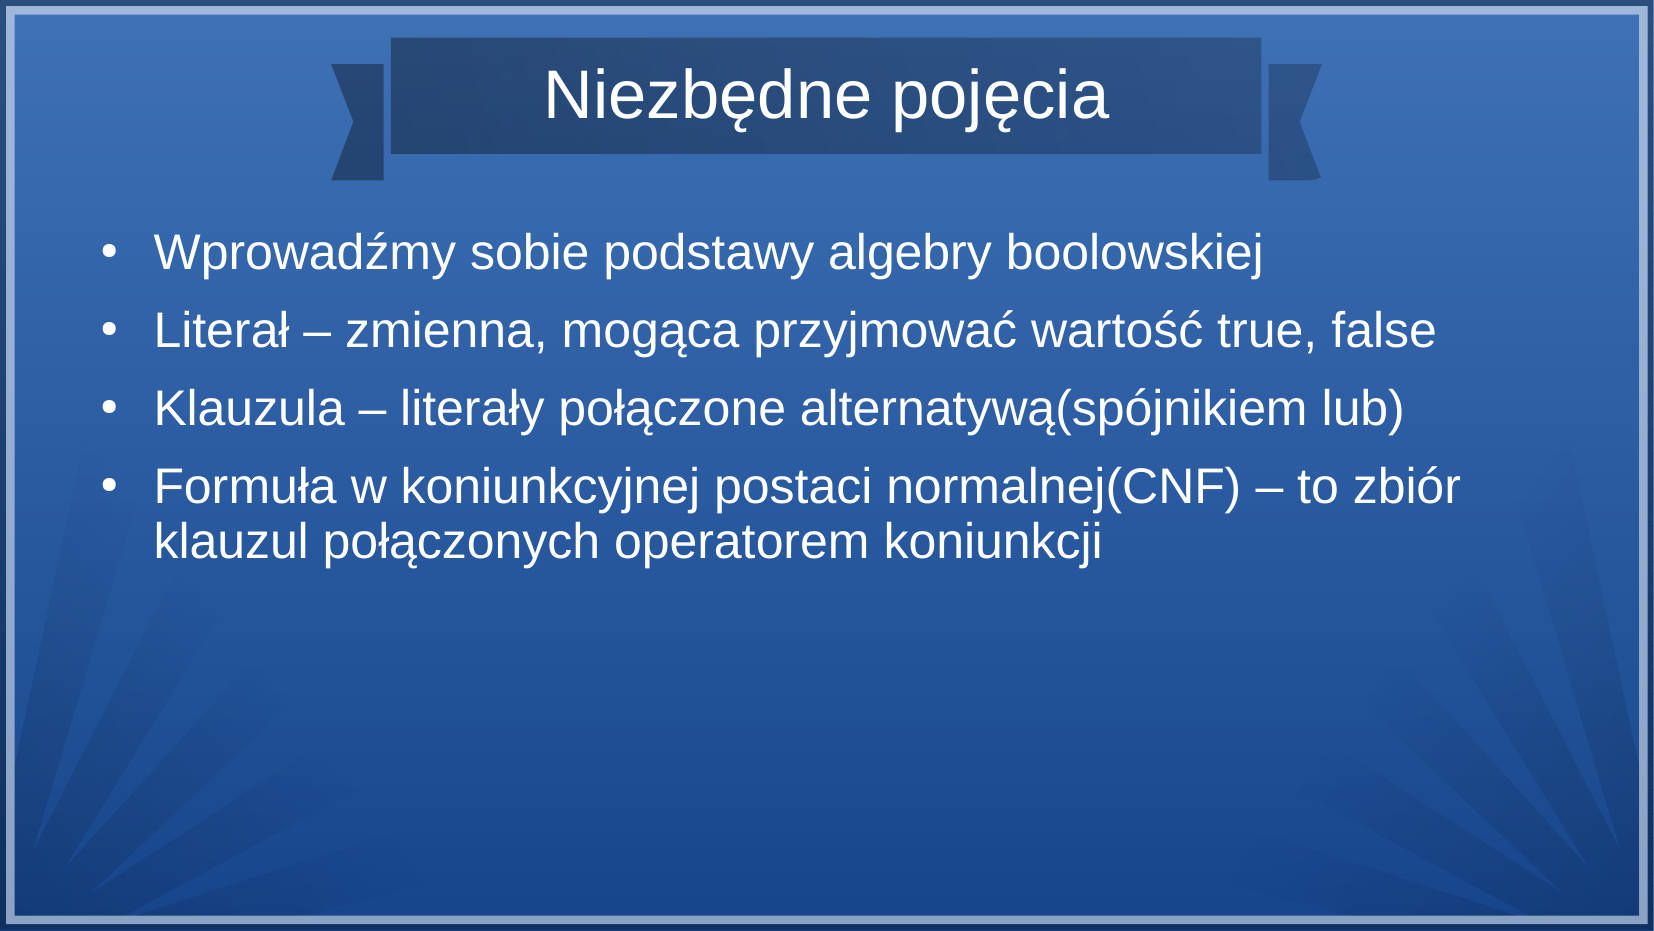

# Niezbędne pojęcia
Wprowadźmy sobie podstawy algebry boolowskiej
Literał – zmienna, mogąca przyjmować wartość true, false
Klauzula – literały połączone alternatywą(spójnikiem lub)
Formuła w koniunkcyjnej postaci normalnej(CNF) – to zbiór klauzul połączonych operatorem koniunkcji